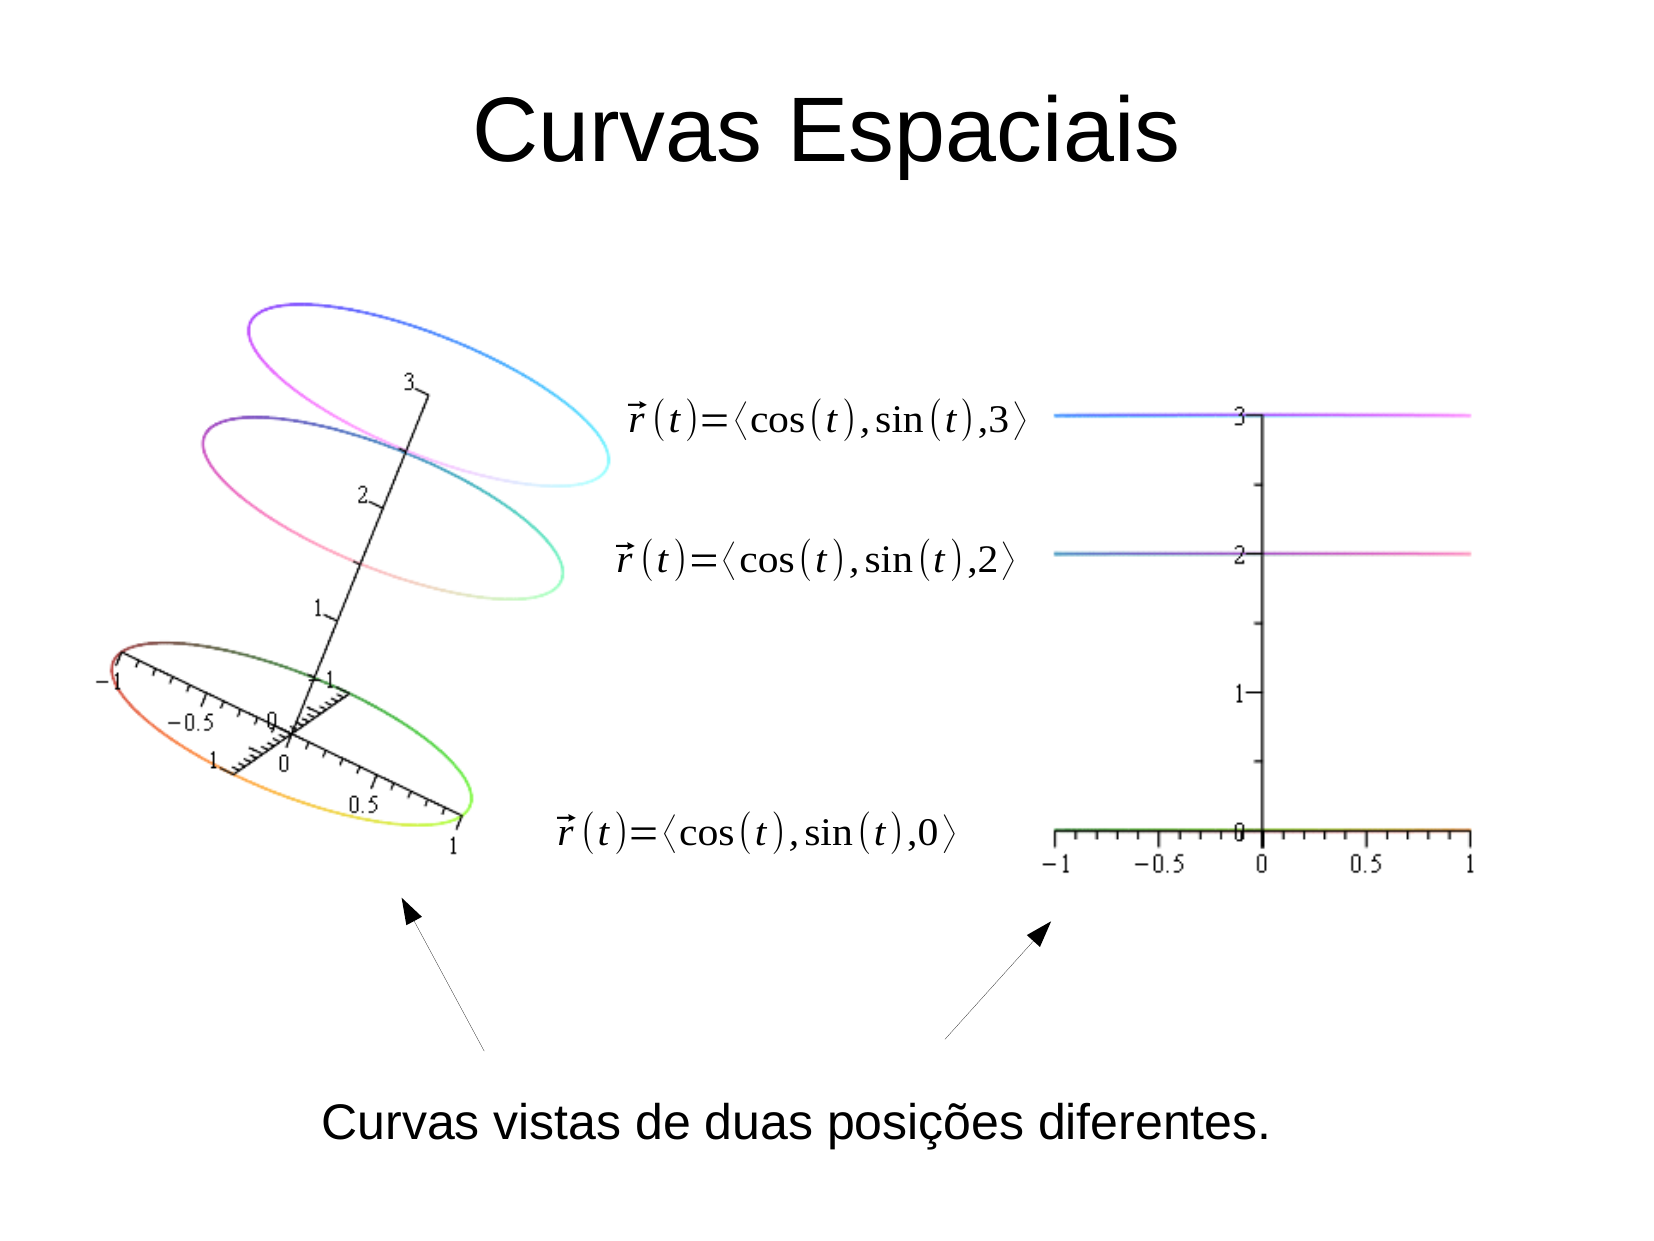

# Curvas Espaciais
Curvas vistas de duas posições diferentes.